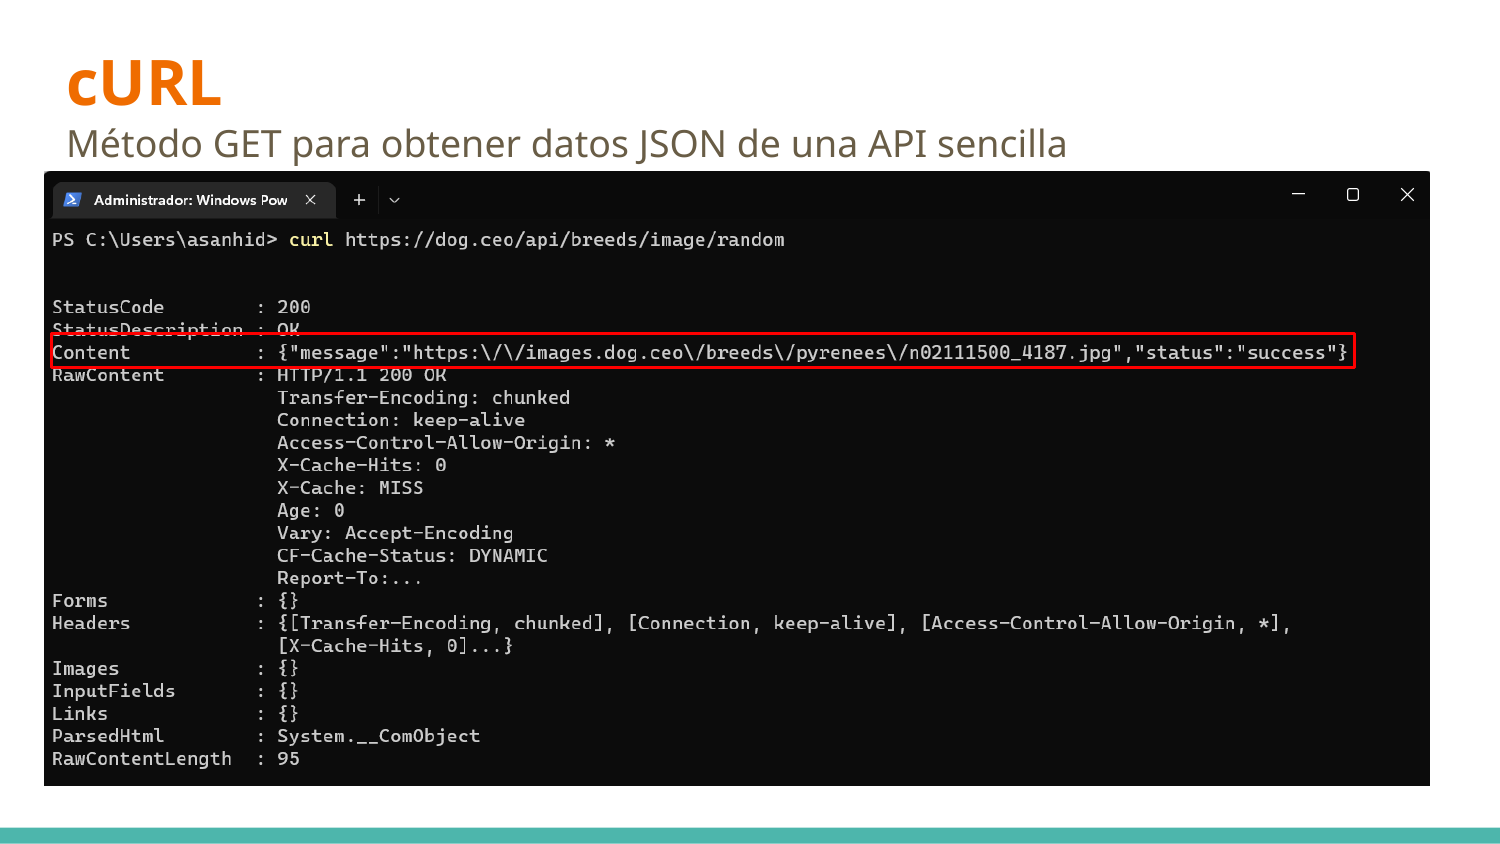

# cURL
Método GET para obtener datos JSON de una API sencilla